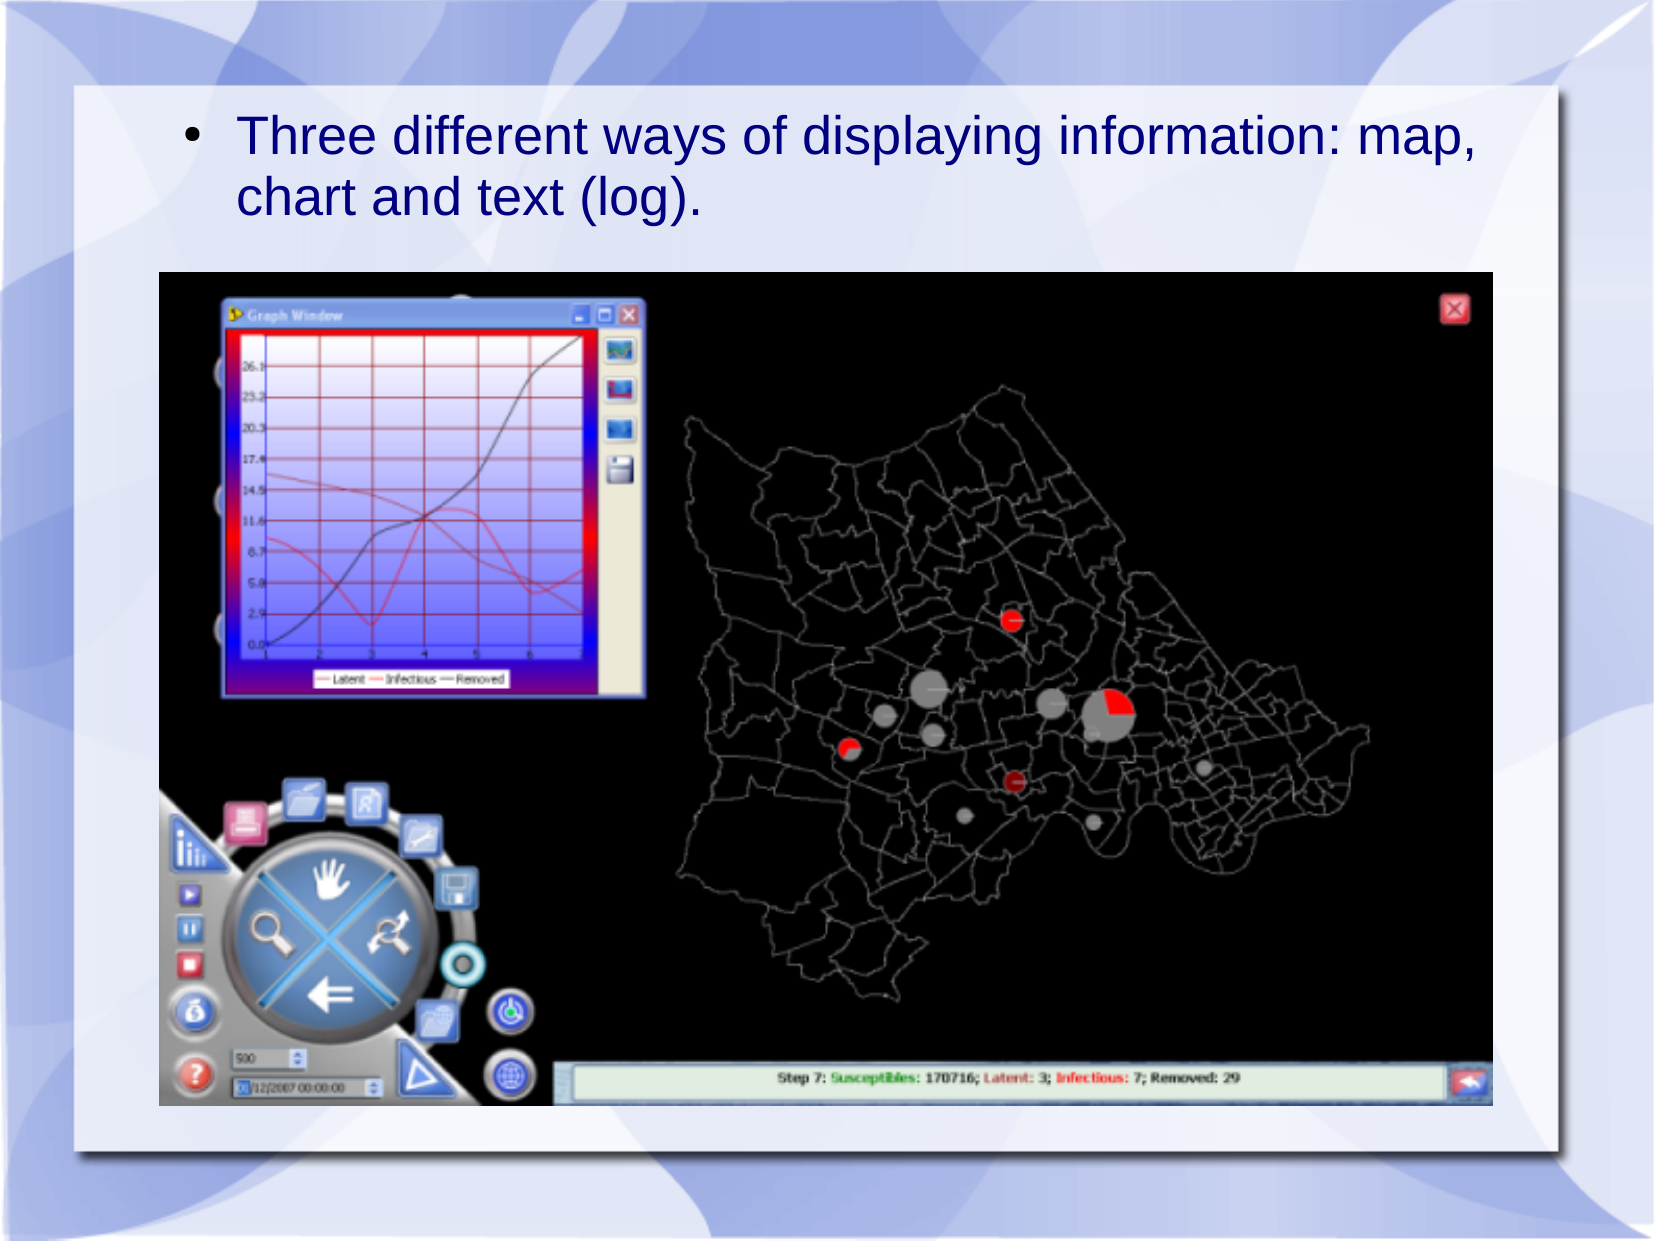

# Three different ways of displaying information: map, chart and text (log).